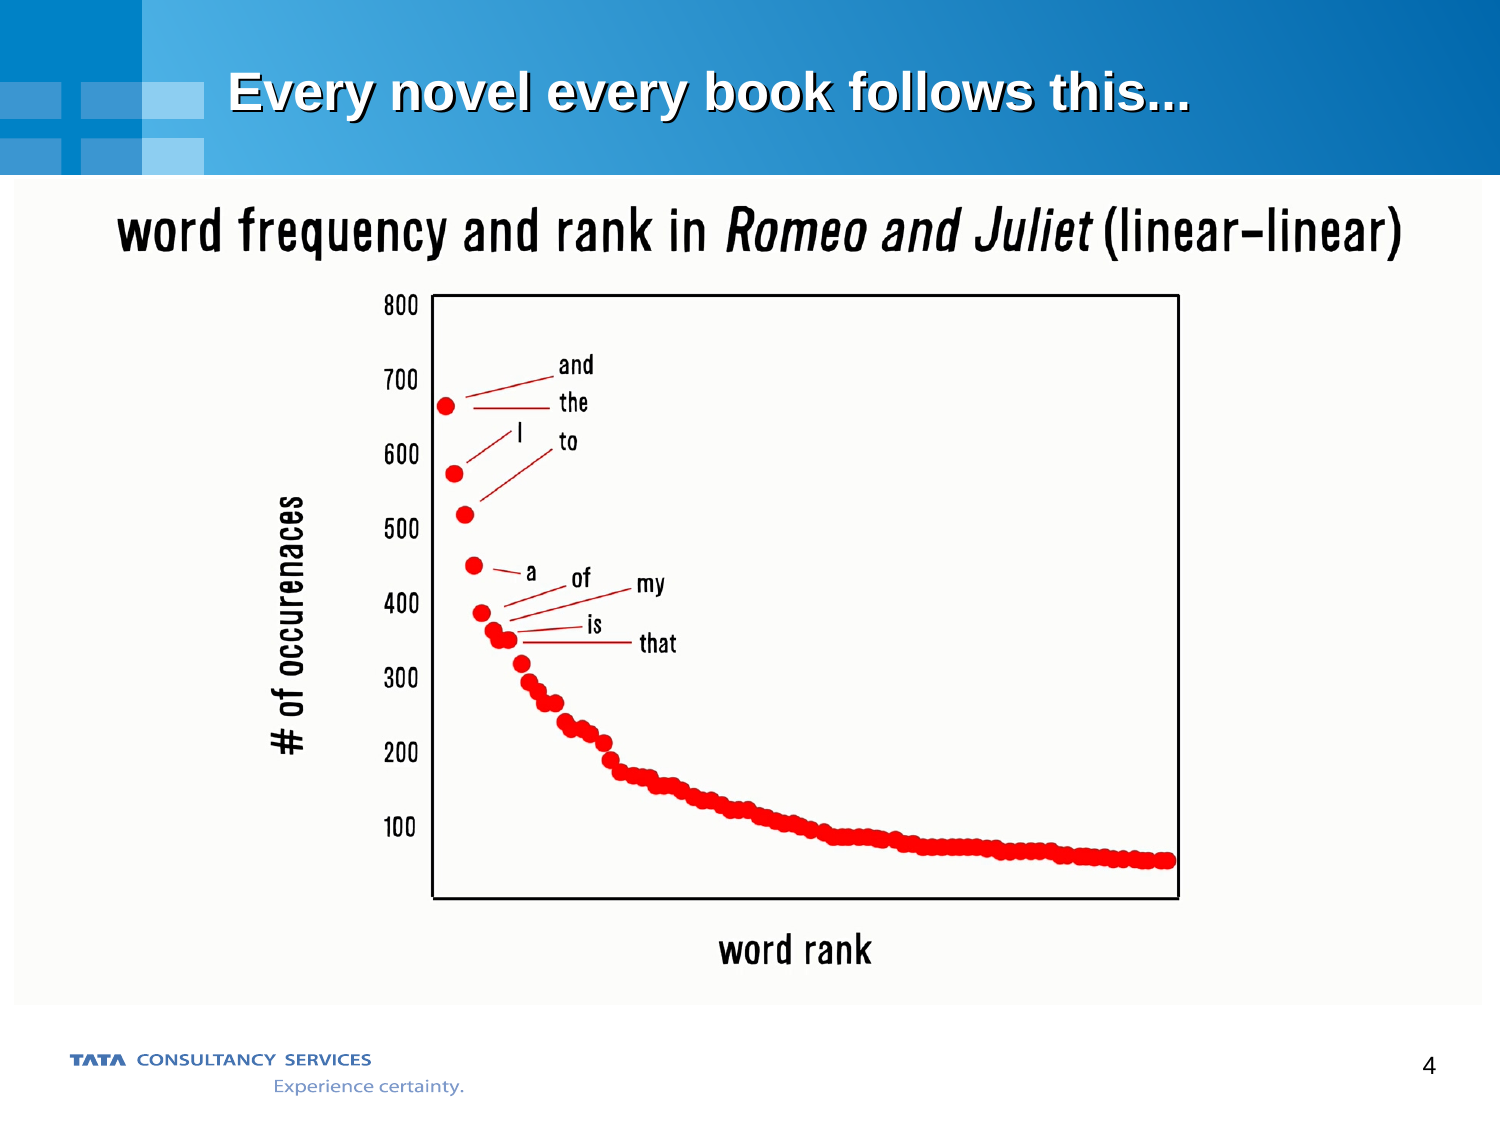

# Every novel every book follows this...